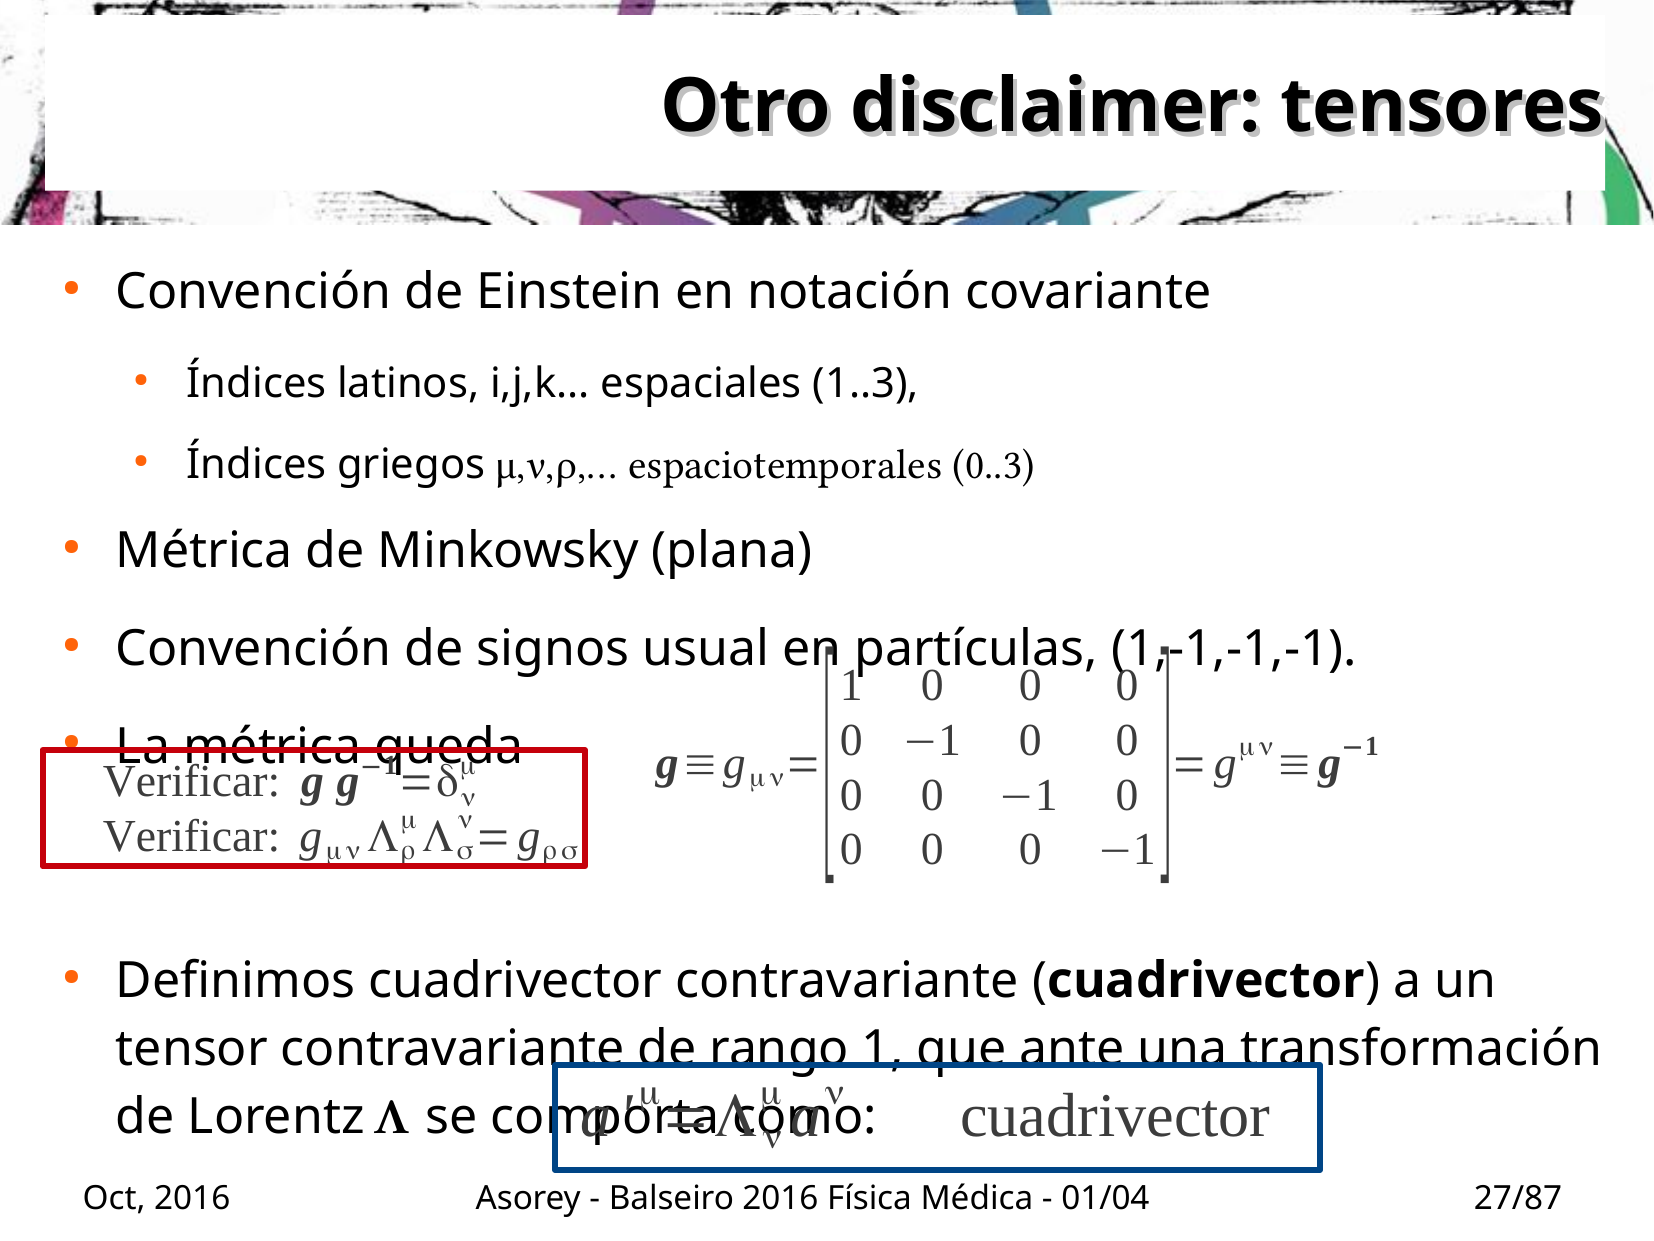

# Otro disclaimer: tensores
Convención de Einstein en notación covariante
Índices latinos, i,j,k... espaciales (1..3),
Índices griegos μ,ν,ρ,... espaciotemporales (0..3)
Métrica de Minkowsky (plana)
Convención de signos usual en partículas, (1,-1,-1,-1).
La métrica queda
Definimos cuadrivector contravariante (cuadrivector) a un tensor contravariante de rango 1, que ante una transformación de Lorentz Λ se comporta como:
Oct, 2016
Asorey - Balseiro 2016 Física Médica - 01/04
27